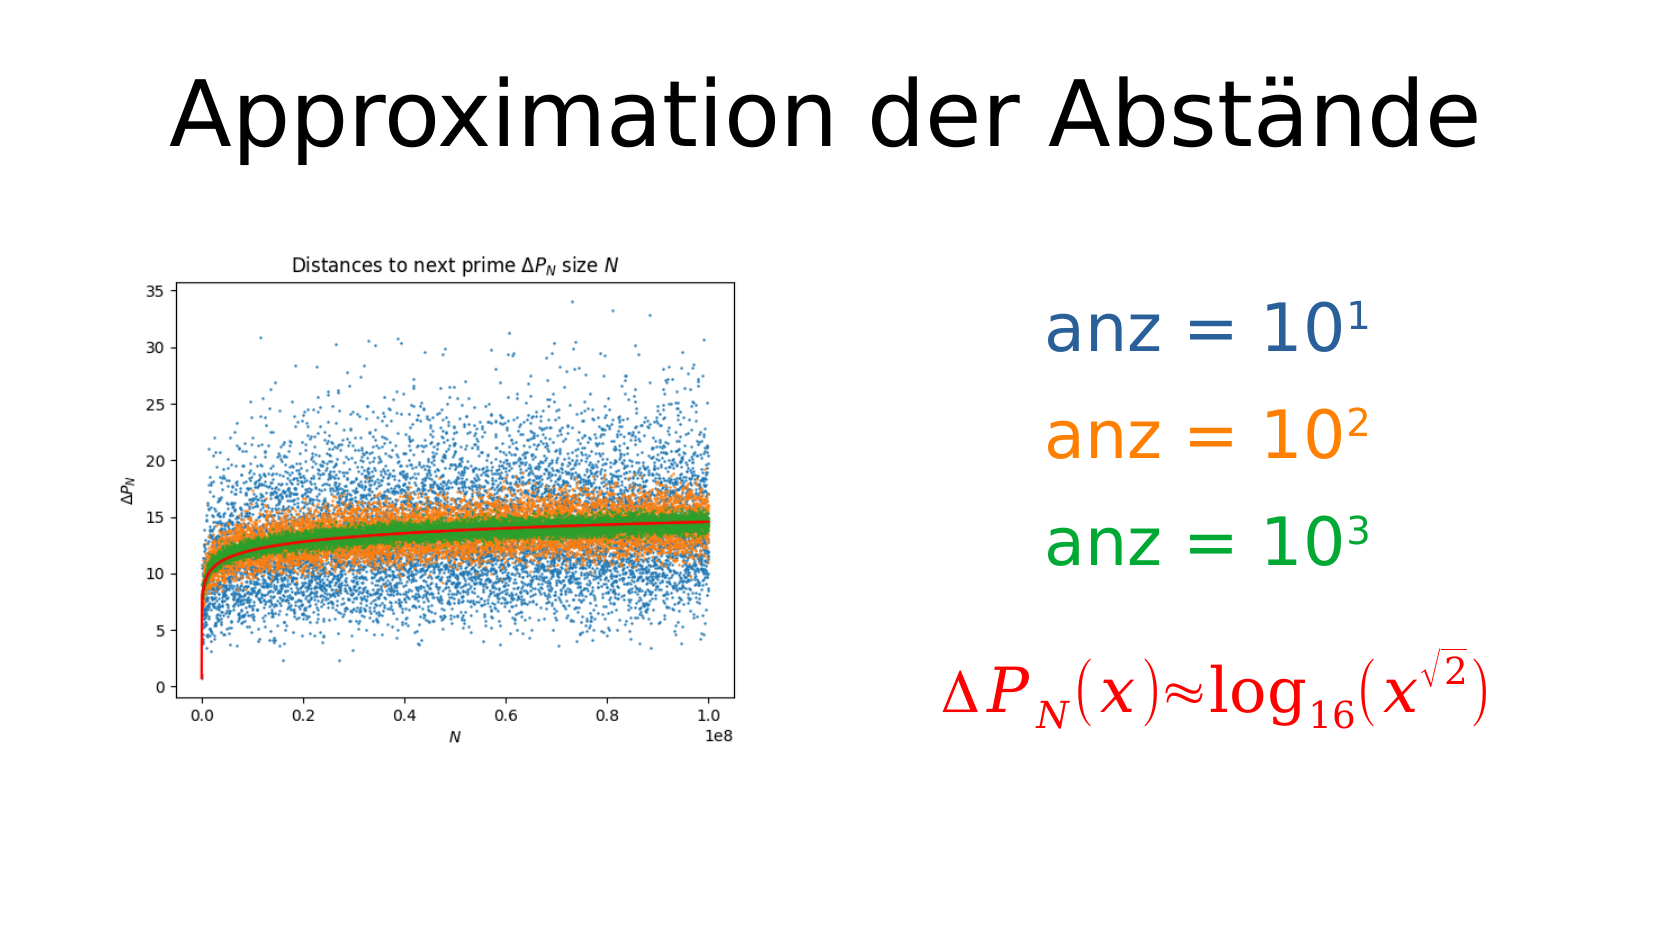

# Approximation der Abstände
anz = 101
anz = 102
anz = 103